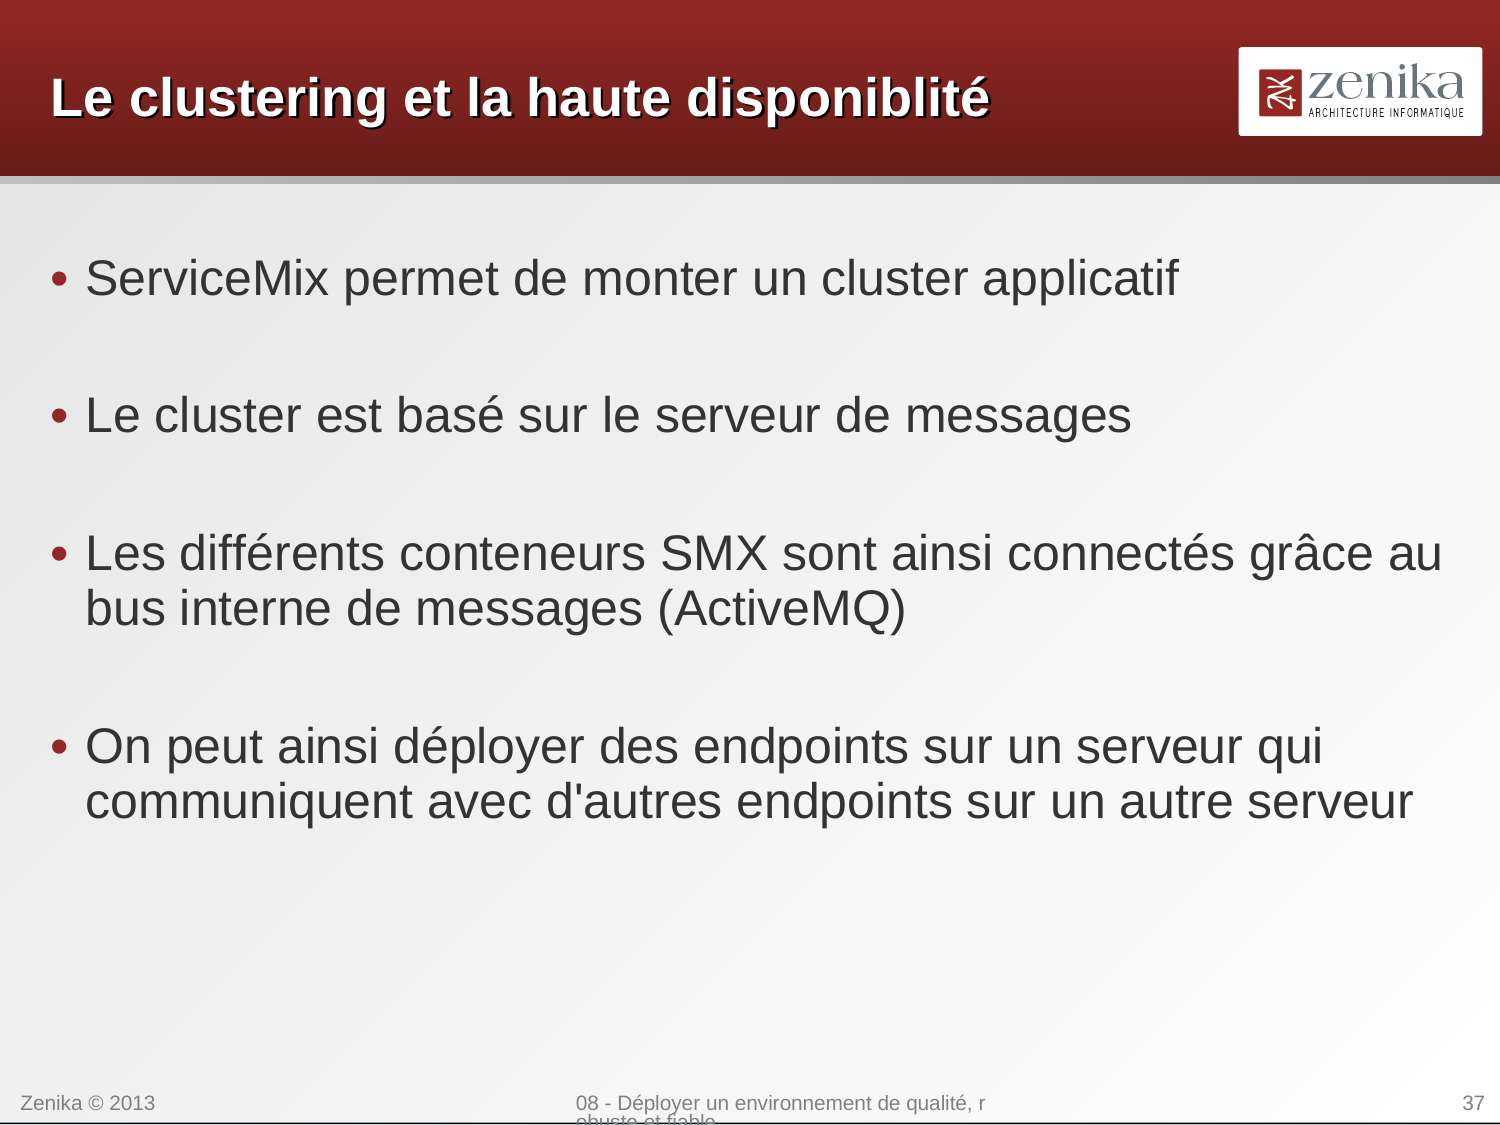

# Le clustering et la haute disponiblité
ServiceMix permet de monter un cluster applicatif
Le cluster est basé sur le serveur de messages
Les différents conteneurs SMX sont ainsi connectés grâce au bus interne de messages (ActiveMQ)
On peut ainsi déployer des endpoints sur un serveur qui communiquent avec d'autres endpoints sur un autre serveur